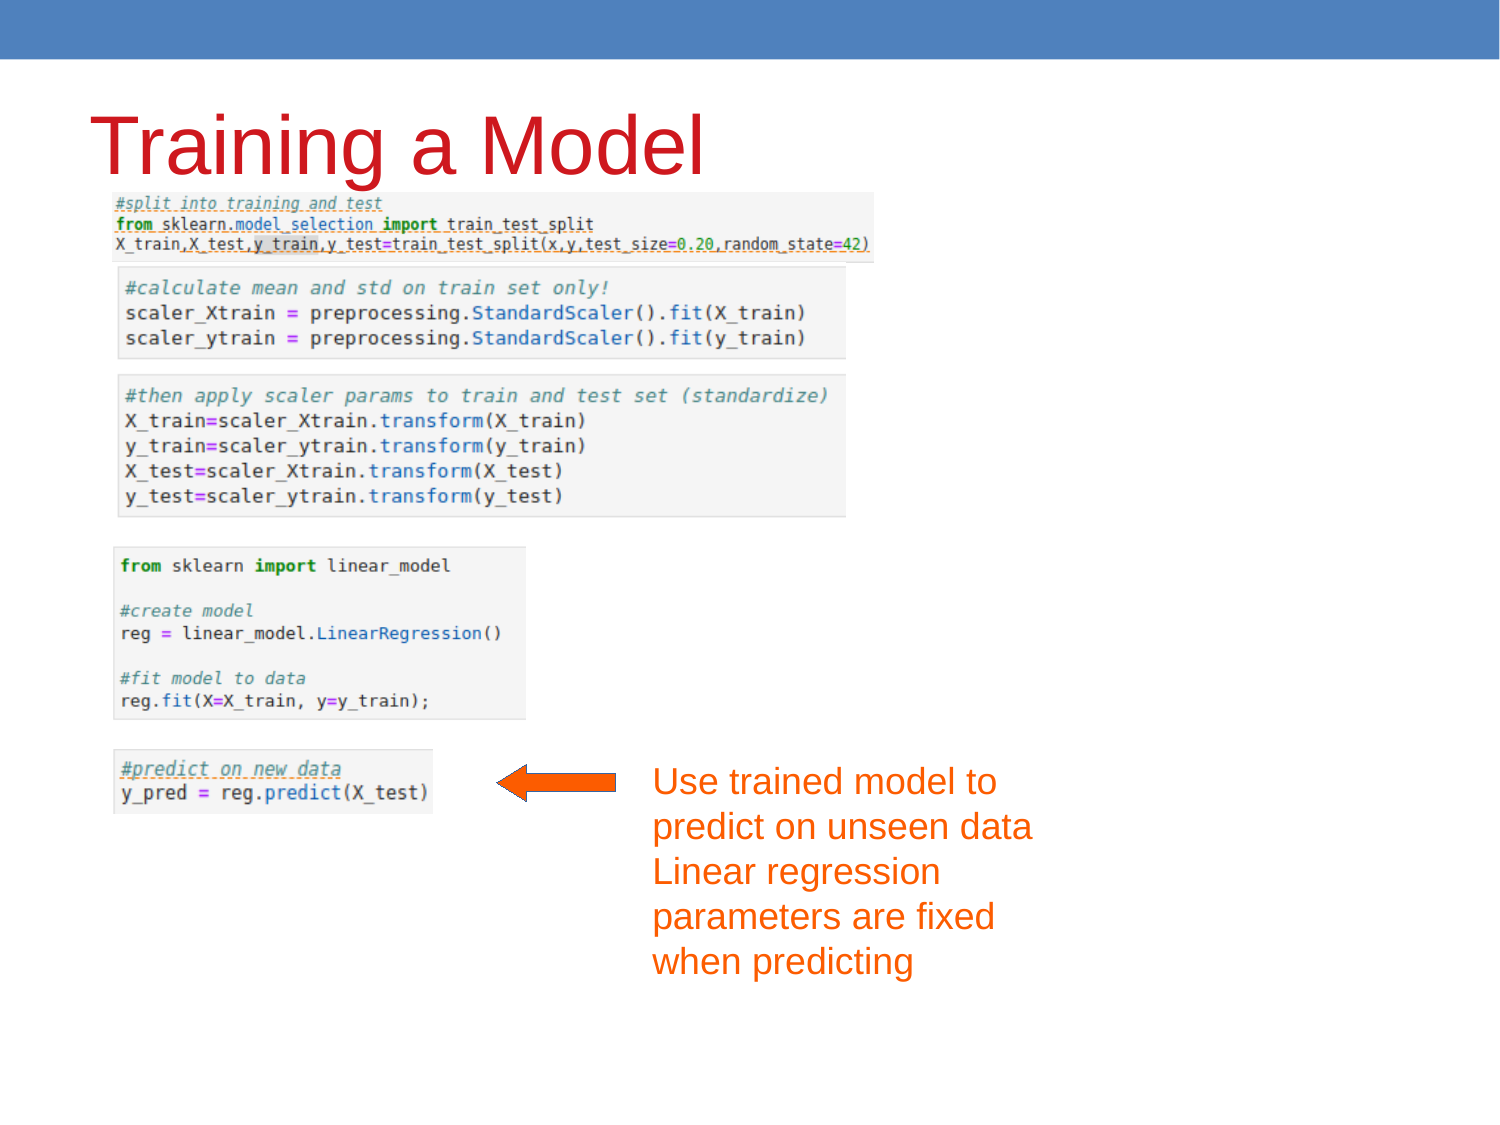

Training a Model
Use trained model to predict on unseen data
Linear regression parameters are fixed when predicting